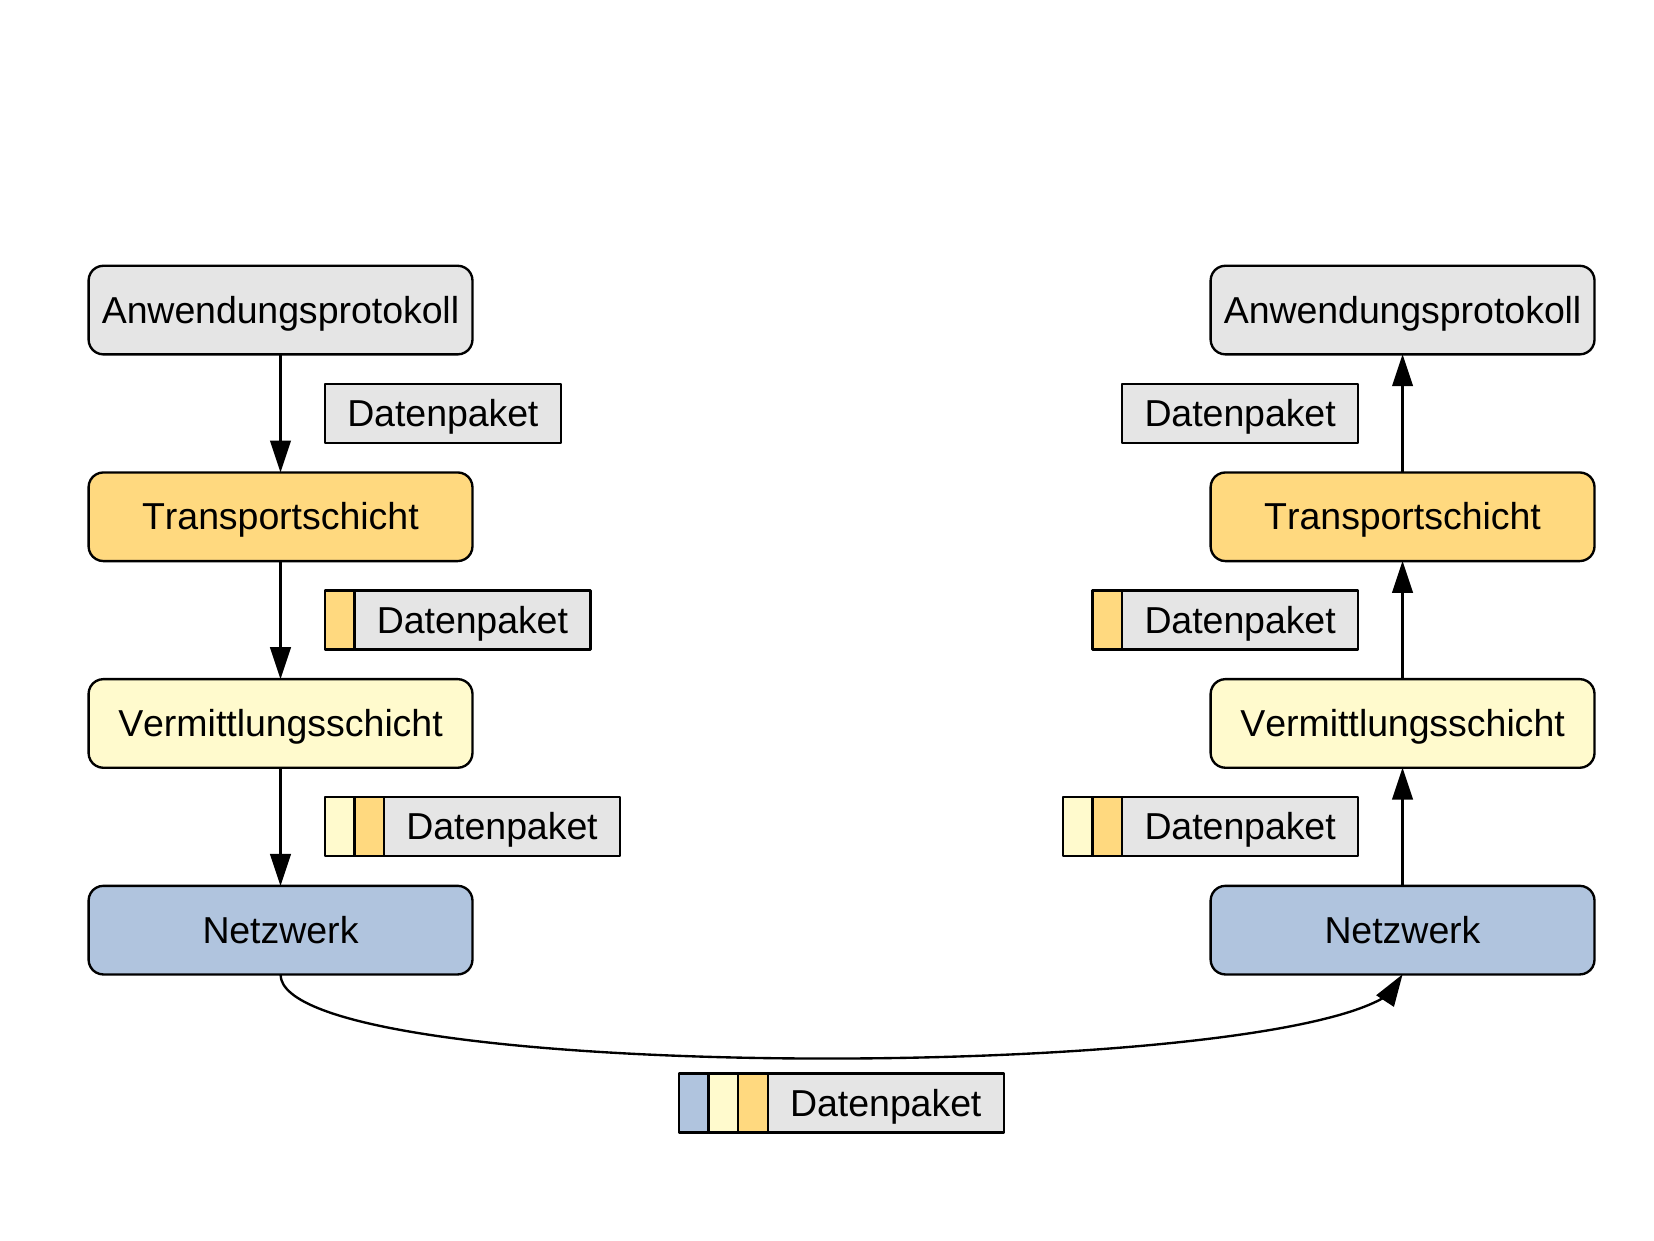

Anwendungsprotokoll
Anwendungsprotokoll
Datenpaket
Datenpaket
Transportschicht
Transportschicht
Datenpaket
Datenpaket
Vermittlungsschicht
Vermittlungsschicht
Datenpaket
Datenpaket
Netzwerk
Netzwerk
Datenpaket